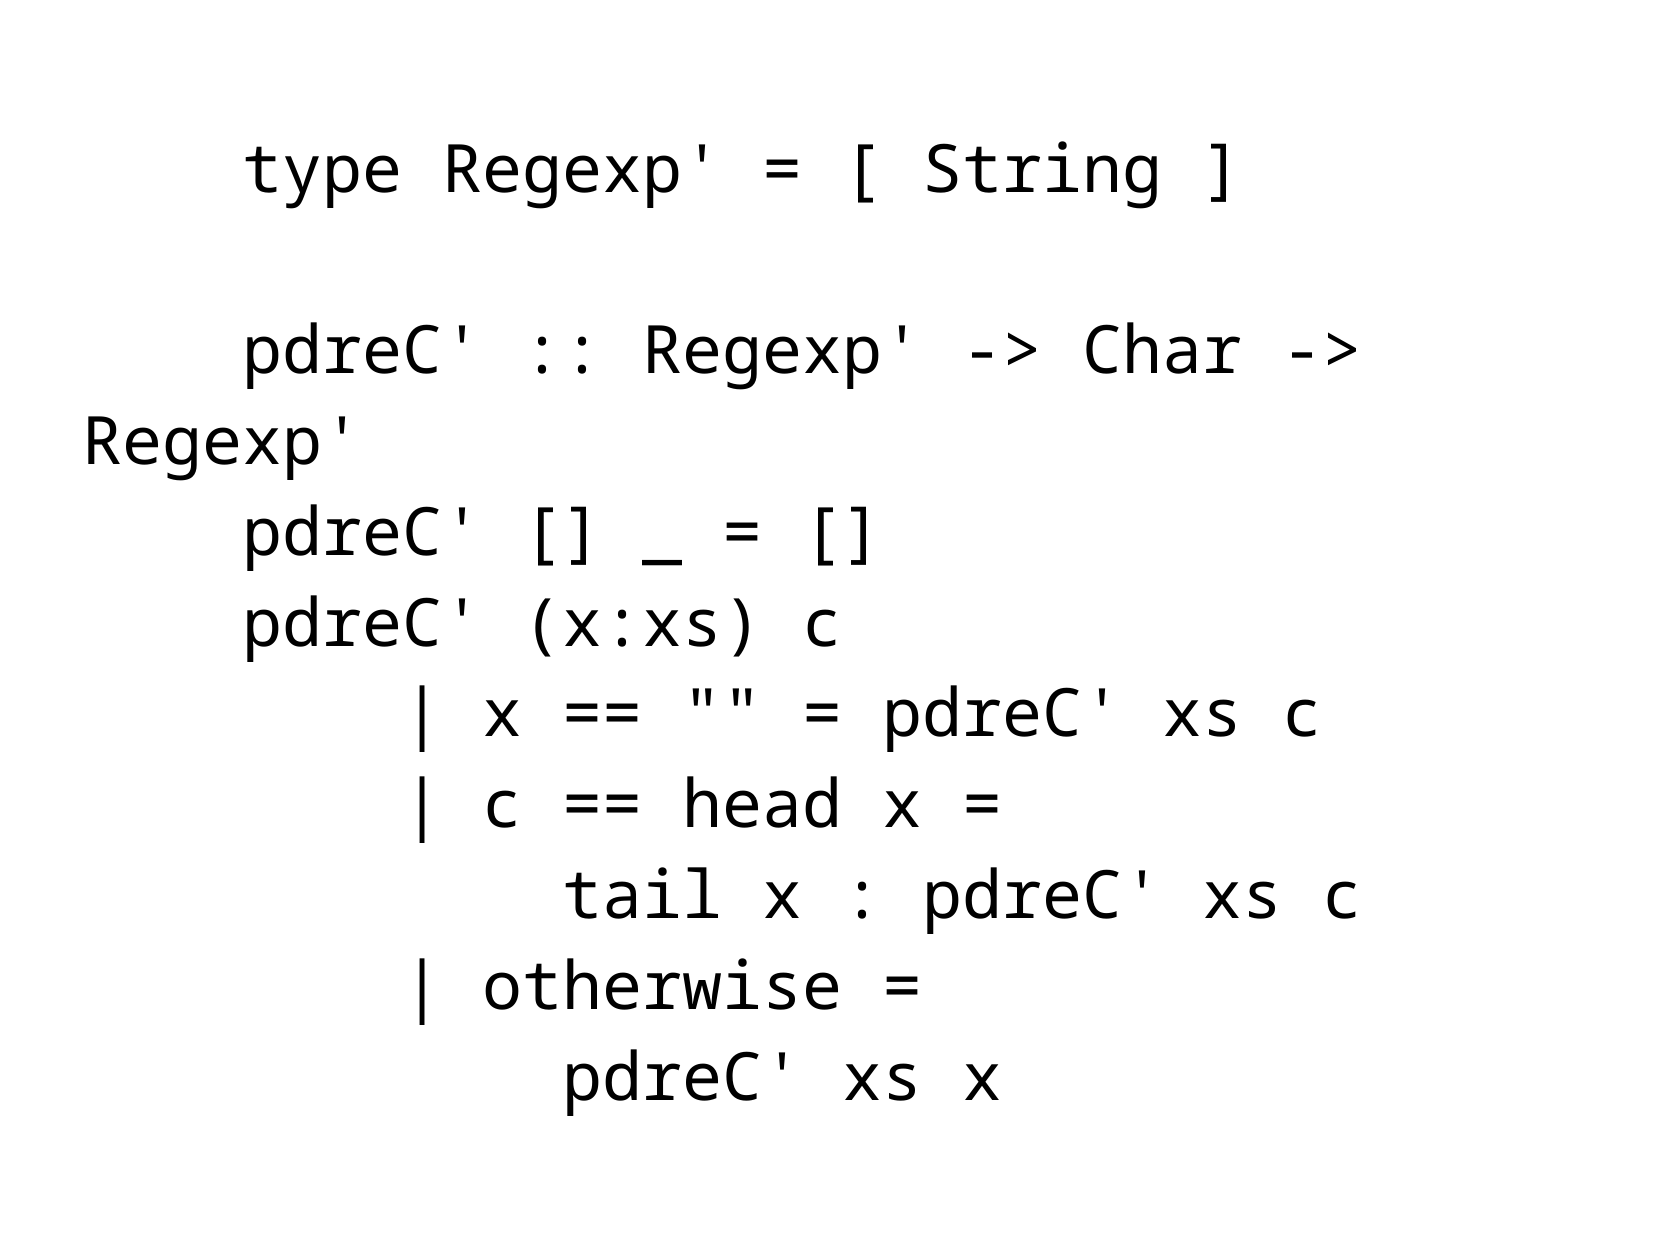

# type Regexp' = [ String ]
 pdreC' :: Regexp' -> Char -> Regexp'
 pdreC' [] _ = []
 pdreC' (x:xs) c
 | x == "" = pdreC' xs c
 | c == head x =
 tail x : pdreC' xs c
 | otherwise =
 pdreC' xs x